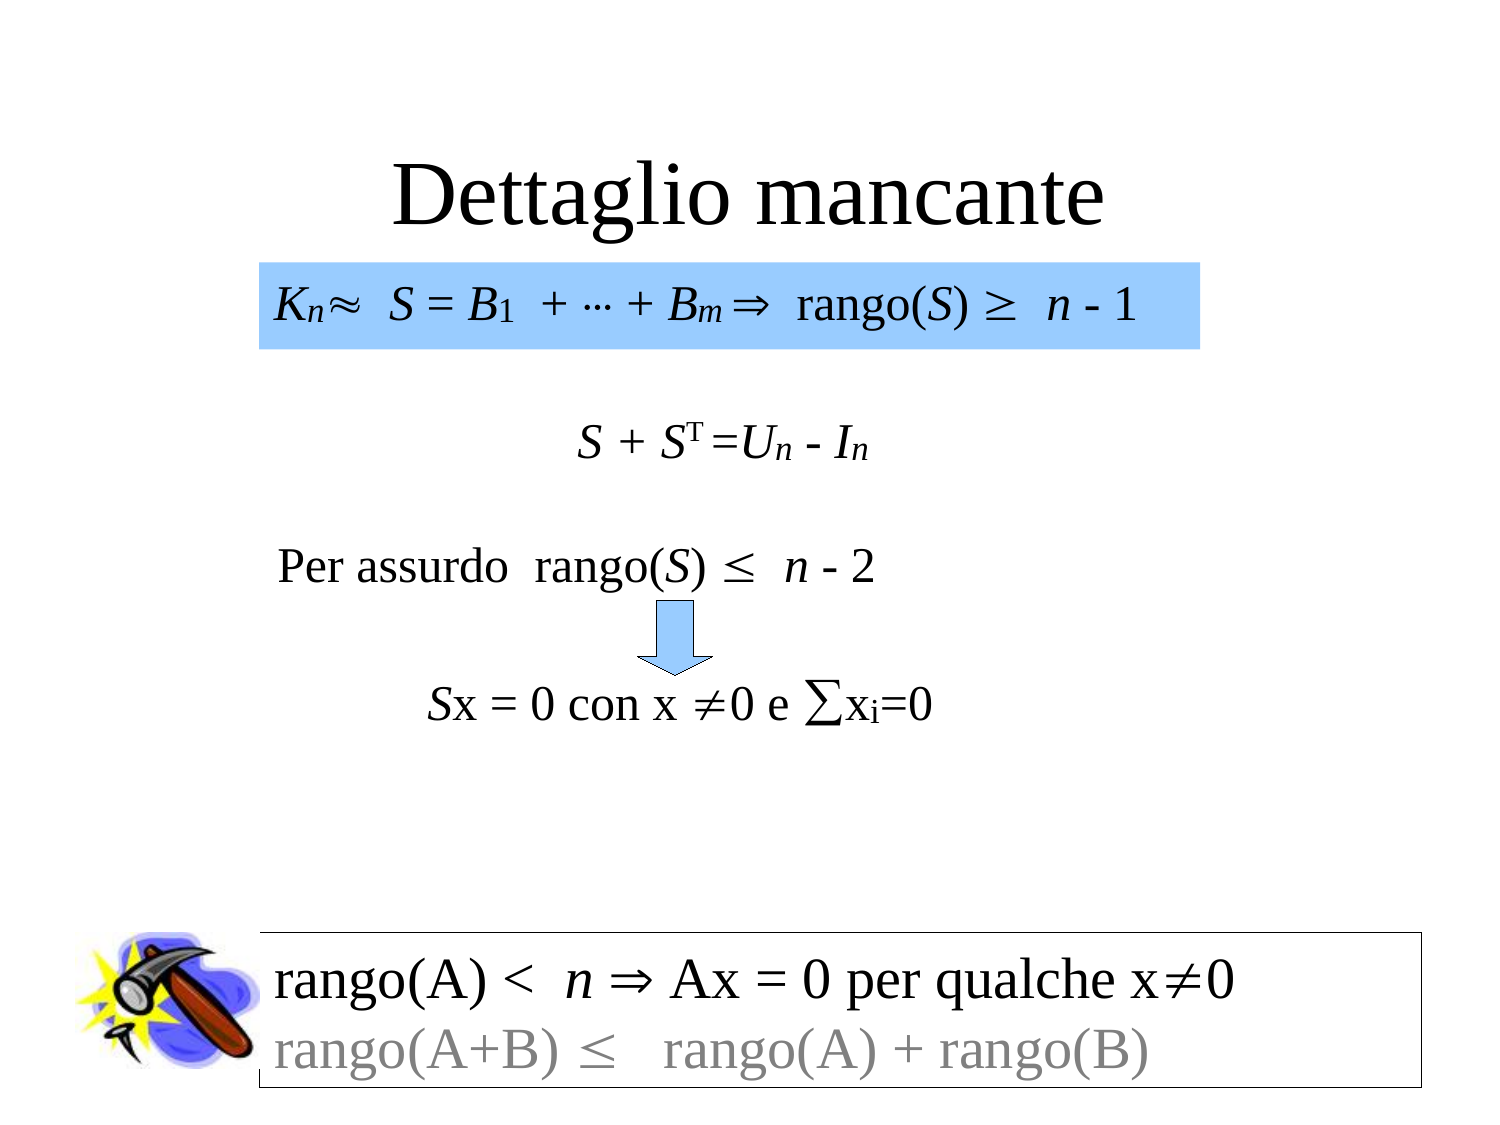

# Dettaglio mancante
Kn S = B1 + ⋯ + Bm ⇒ rango(S)  n - 1
S + ST =Un - In
Per assurdo rango(S) ≤ n - 2
Sx = 0 con x ≠0 e ∑xi=0
rango(A) < n ⇒ Ax = 0 per qualche x≠0
rango(A+B) ≤ rango(A) + rango(B)